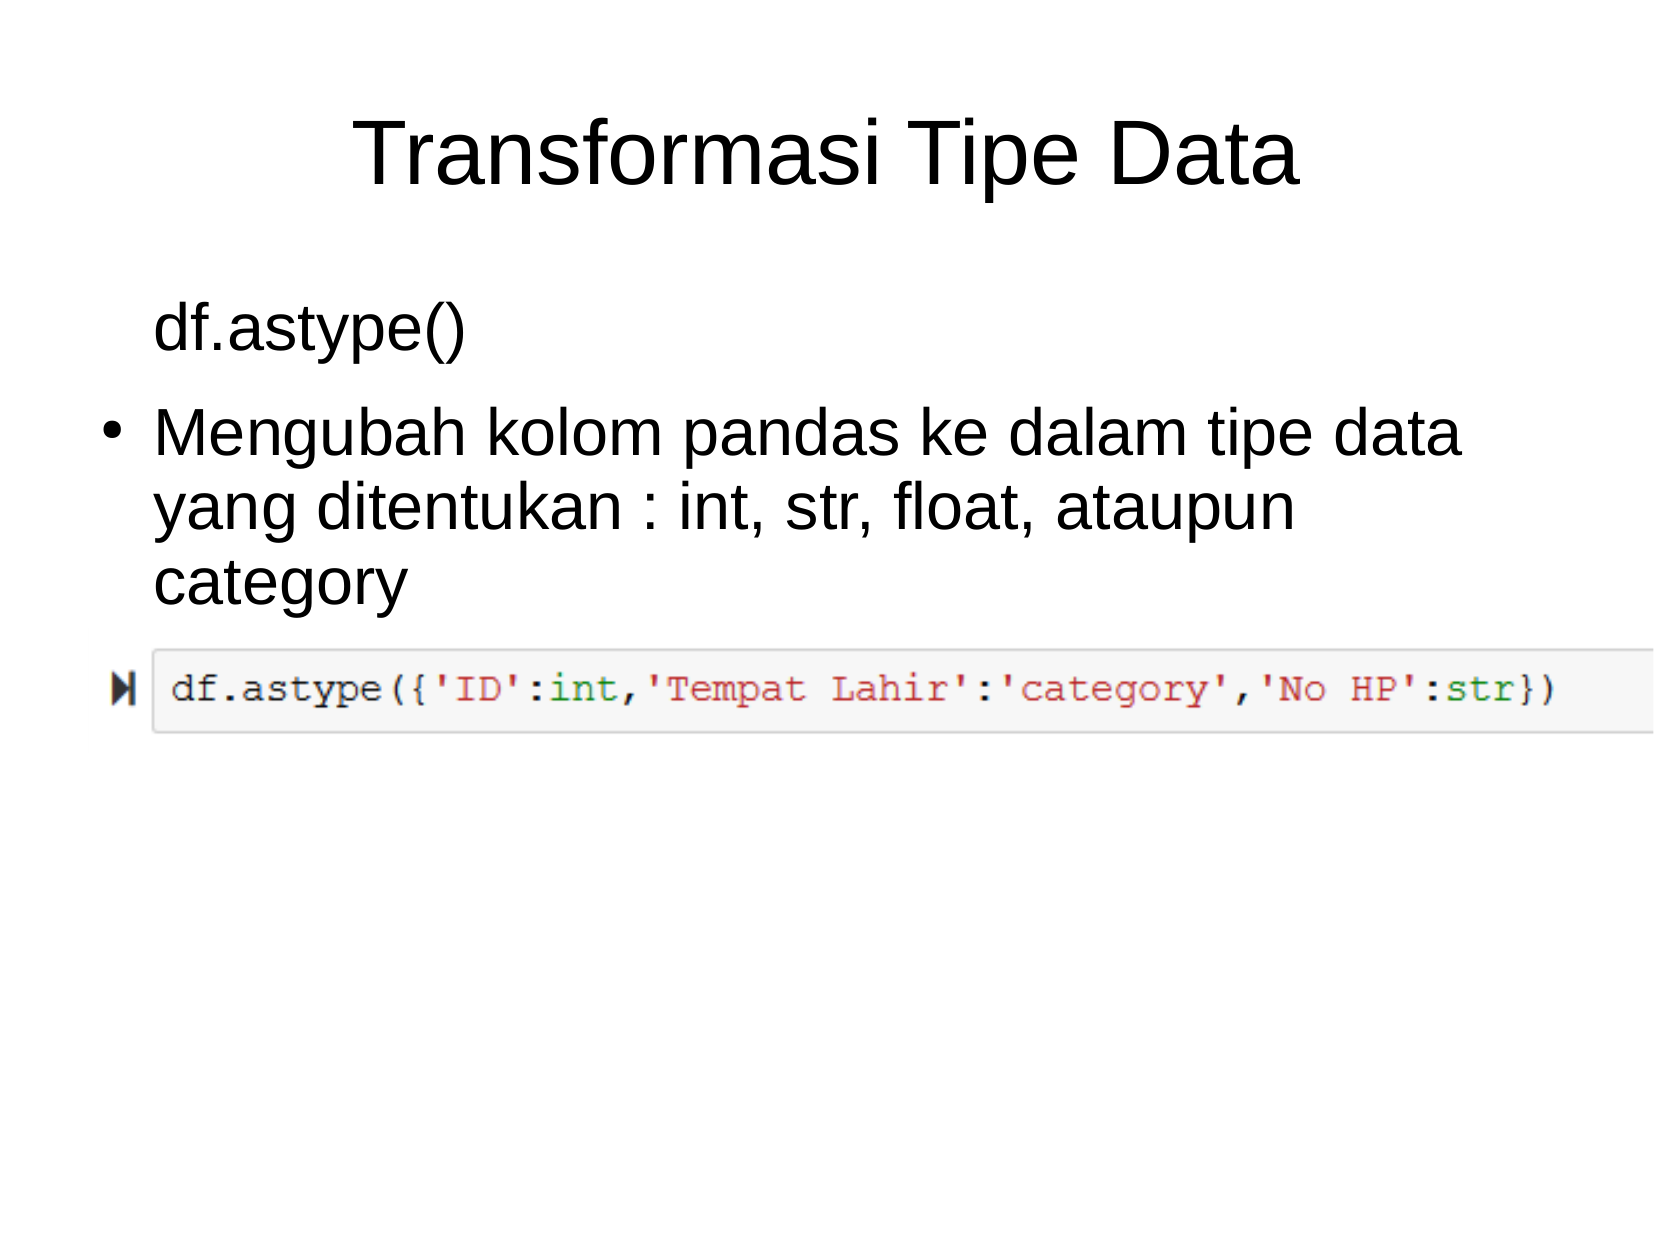

# Transformasi Tipe Data
df.astype()
Mengubah kolom pandas ke dalam tipe data yang ditentukan : int, str, float, ataupun category